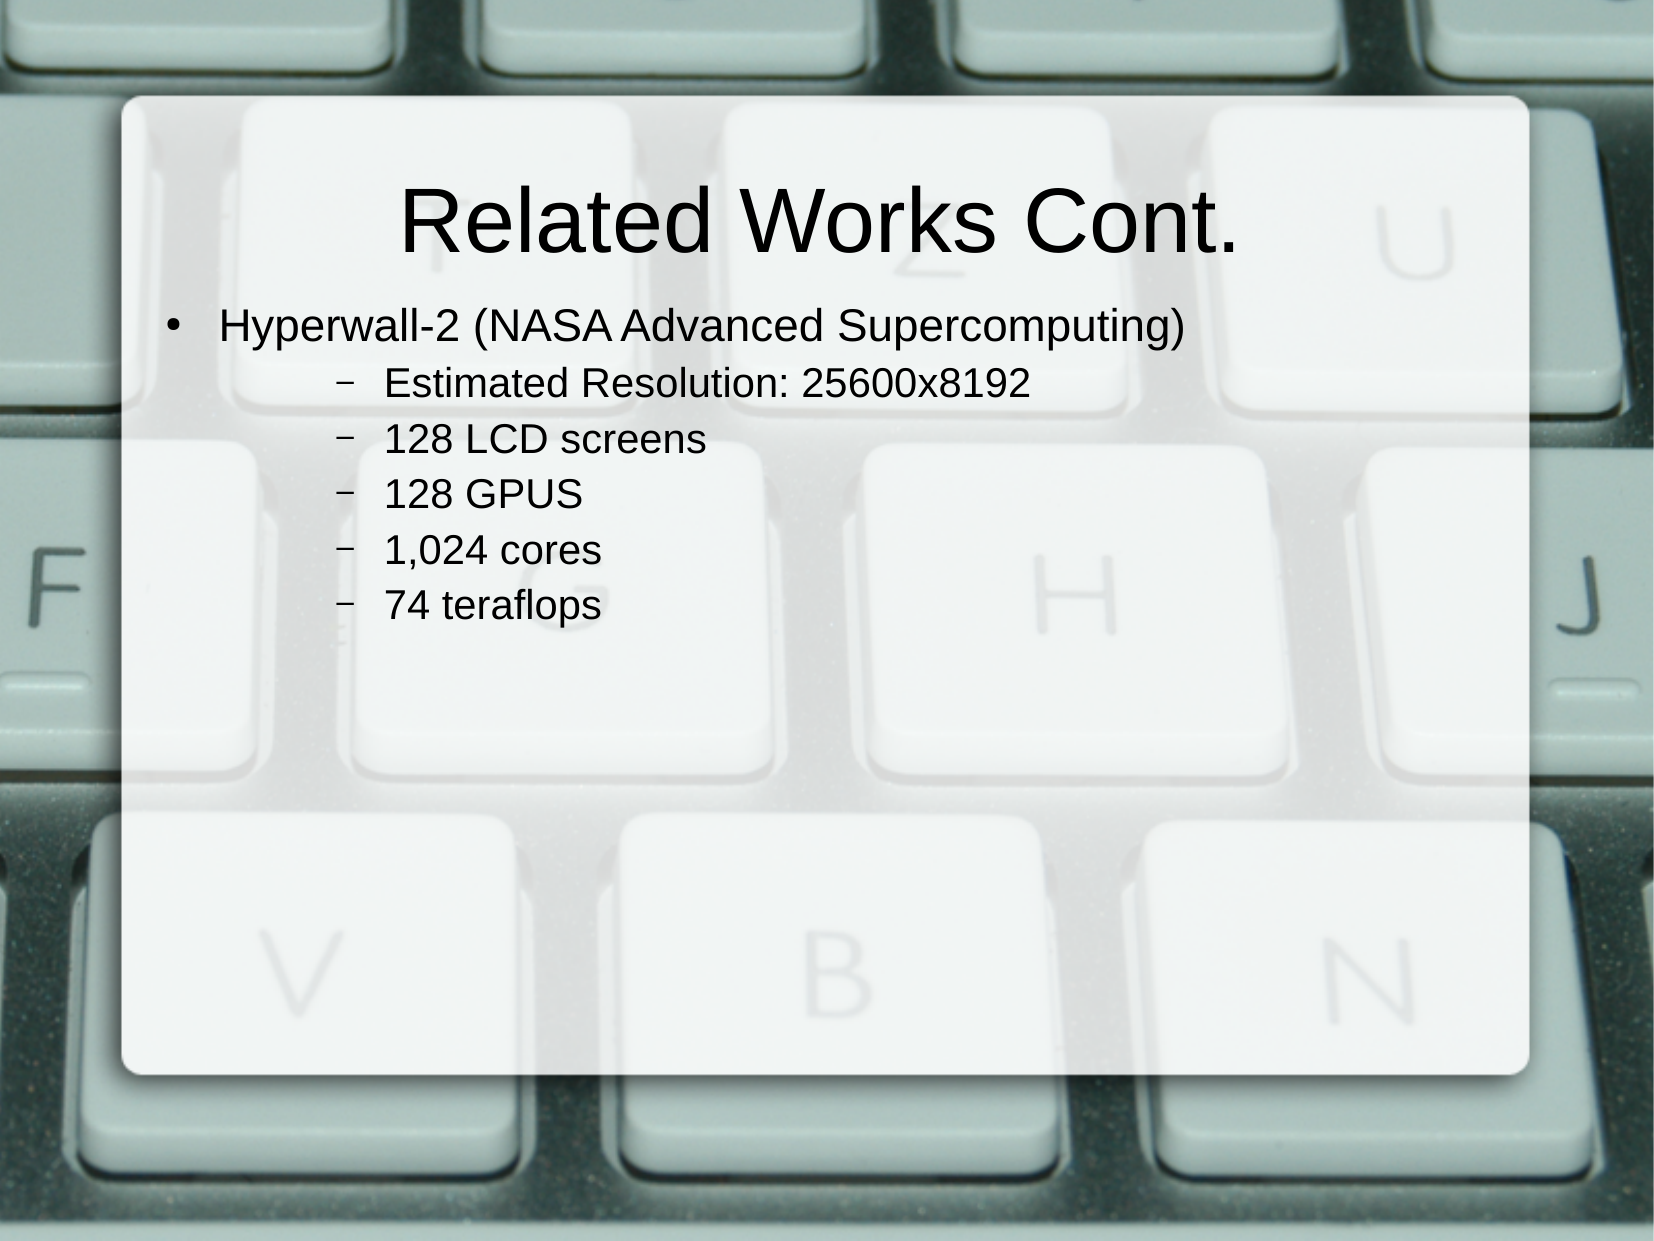

# Related Works Cont.
Hyperwall-2 (NASA Advanced Supercomputing)
Estimated Resolution: 25600x8192
128 LCD screens
128 GPUS
1,024 cores
74 teraflops